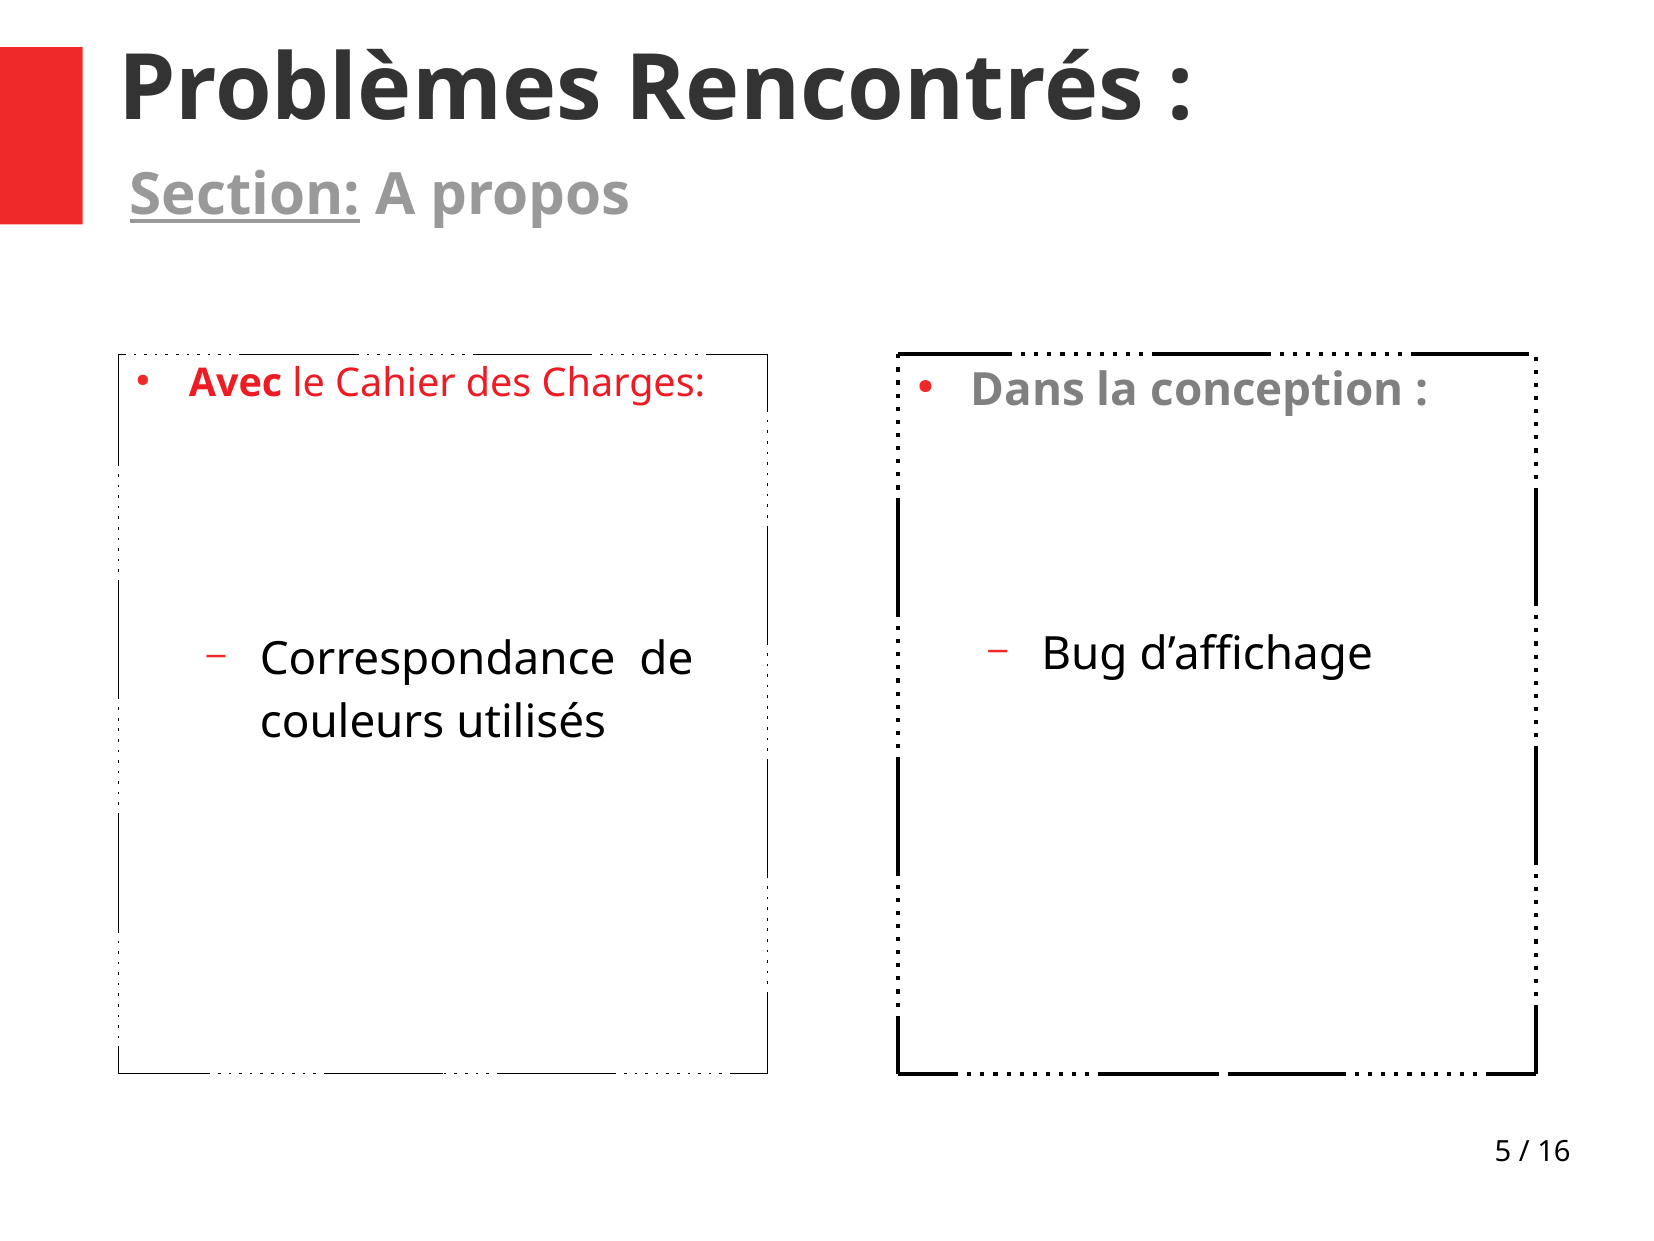

# Problèmes Rencontrés :
Section: A propos
Avec le Cahier des Charges:
Correspondance de couleurs utilisés
Dans la conception :
Bug d’affichage
5